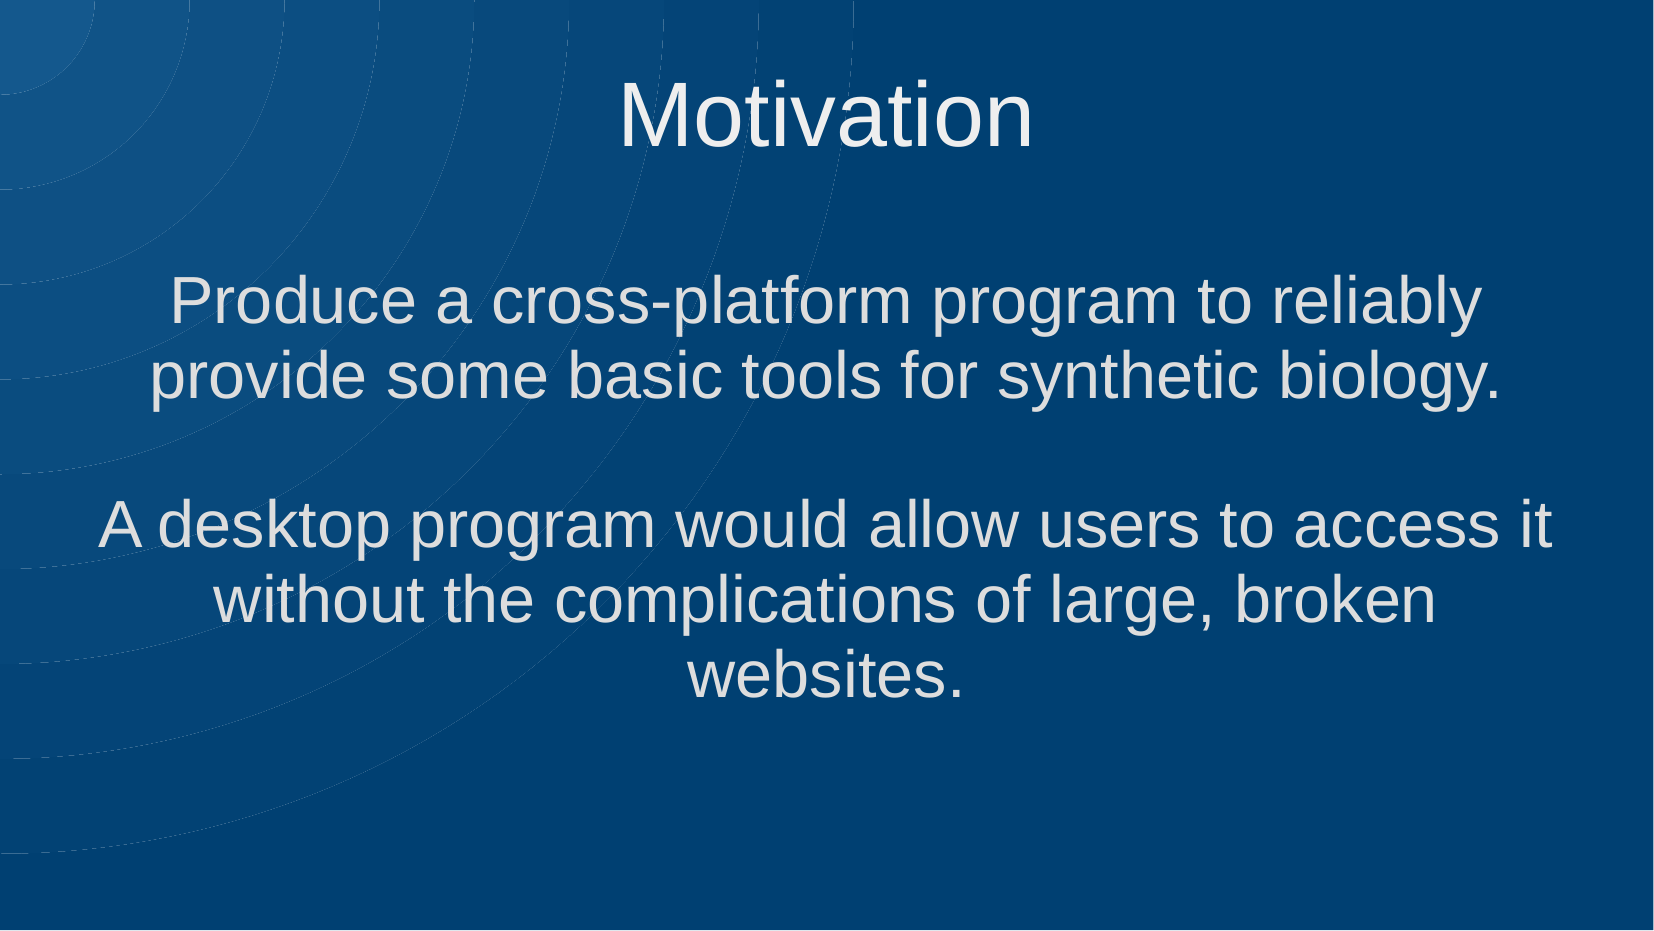

# Motivation
Produce a cross-platform program to reliably provide some basic tools for synthetic biology.
A desktop program would allow users to access it without the complications of large, broken websites.